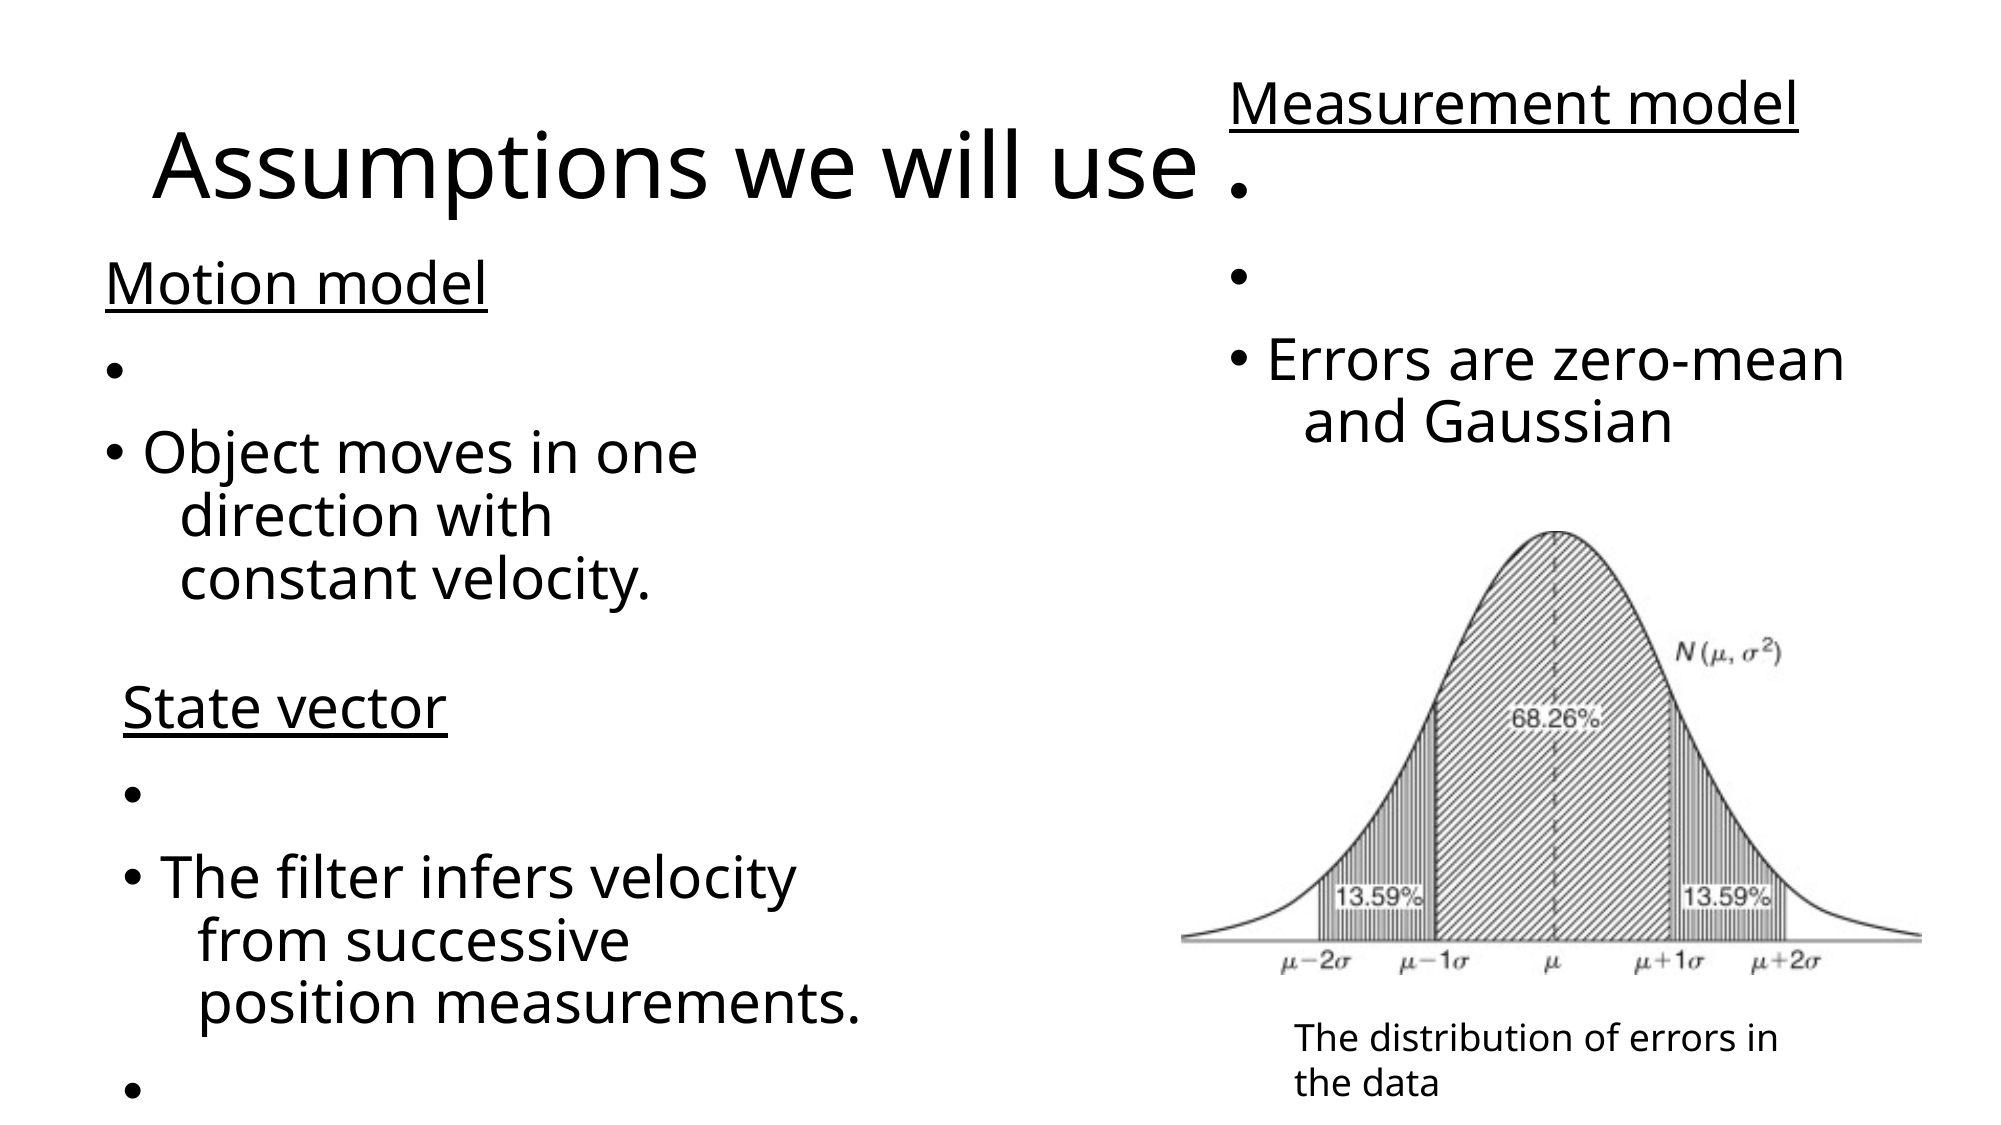

# Assumptions we will use
Measurement model
Errors are zero-mean and Gaussian
Motion model
Object moves in one direction with constant velocity.
State vector
The filter infers velocity from successive position measurements.
The distribution of errors in the data